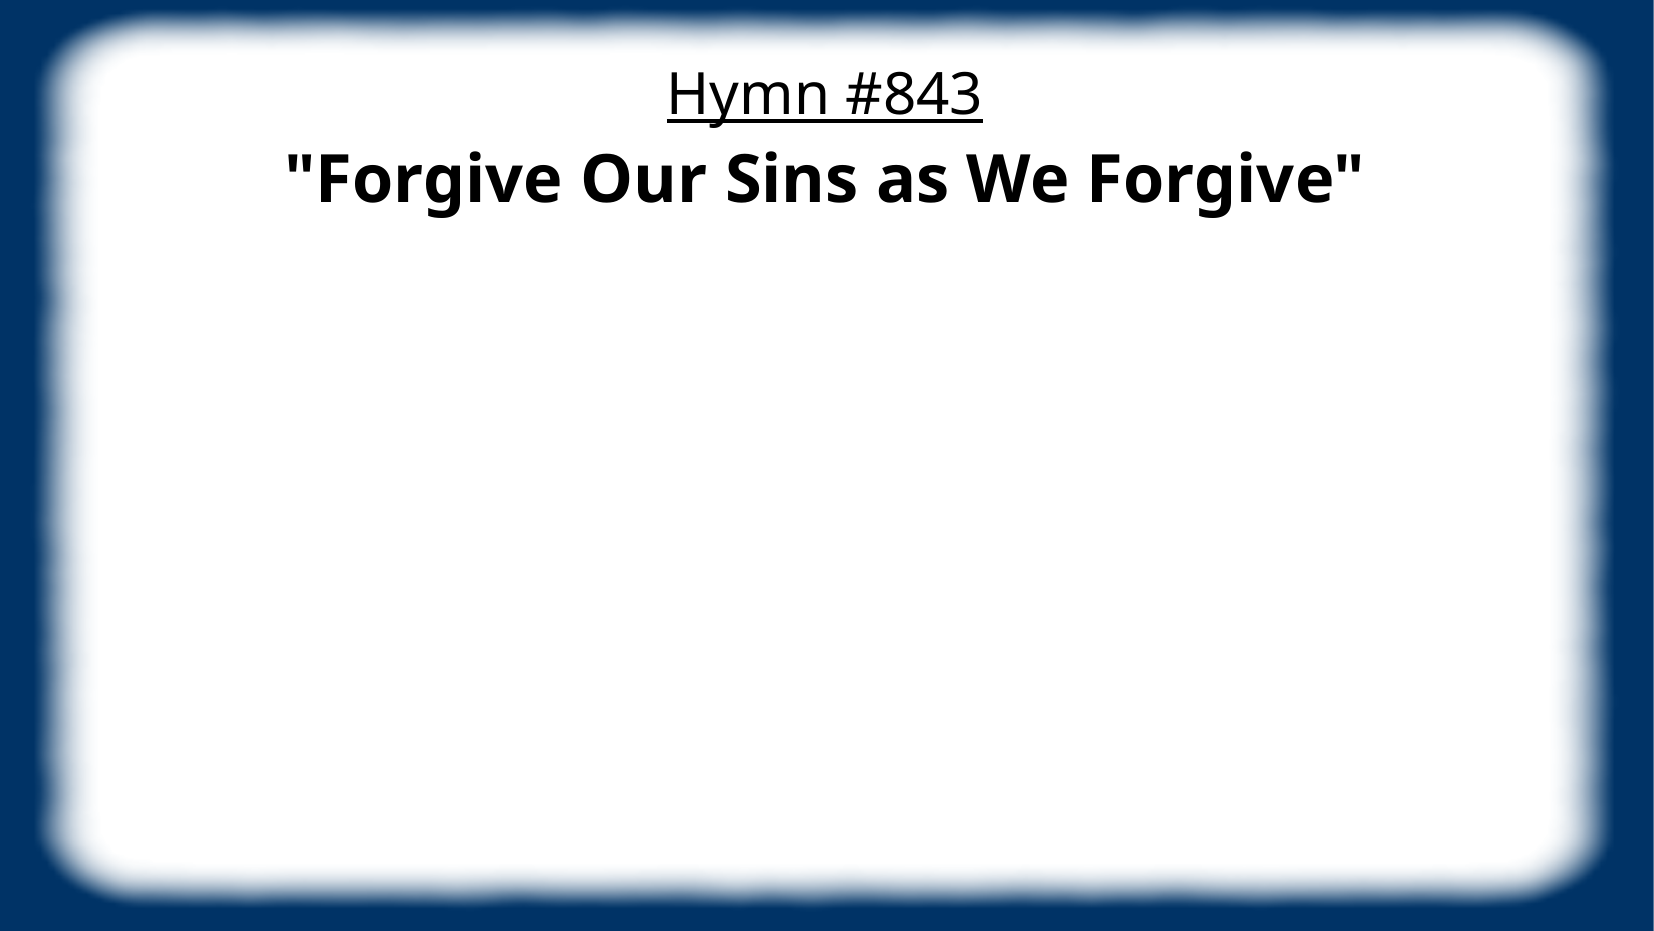

Hymn #843
"Forgive Our Sins as We Forgive"